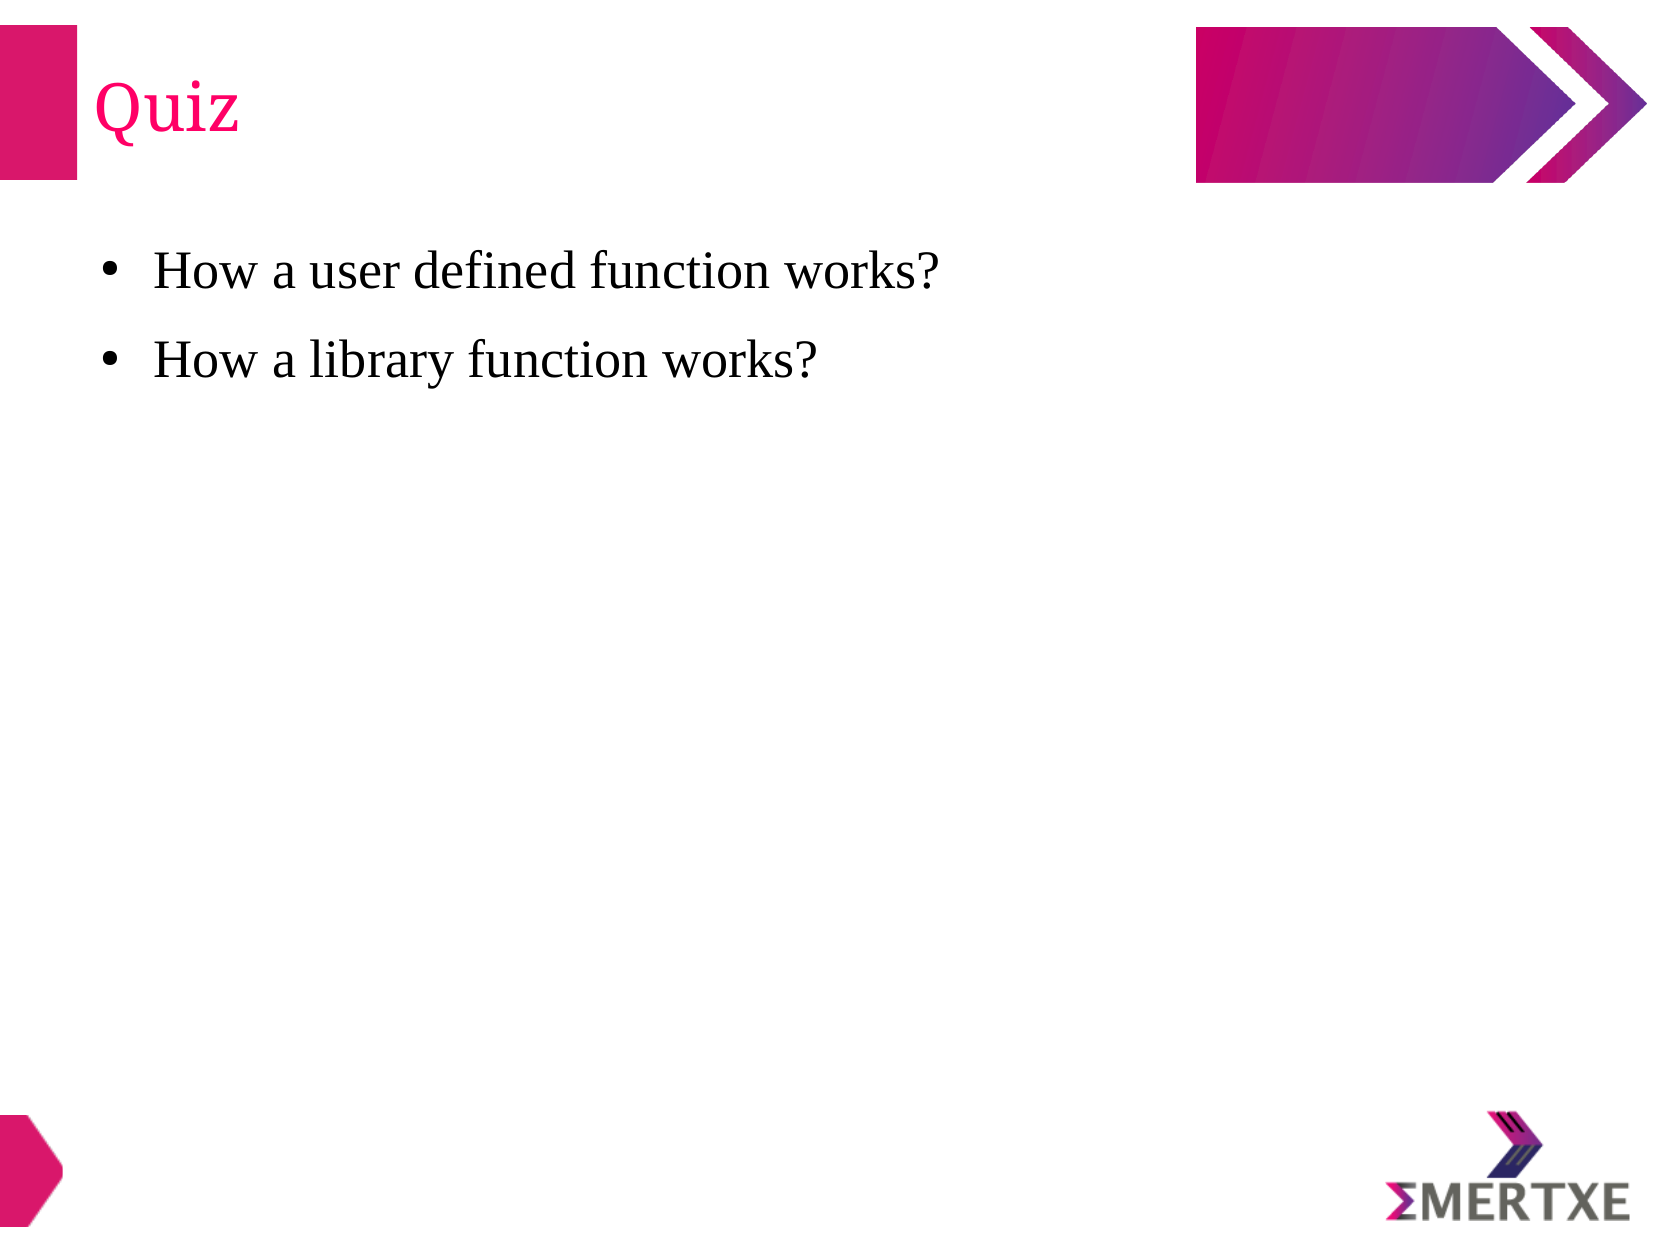

# Quiz
How a user defined function works?
How a library function works?